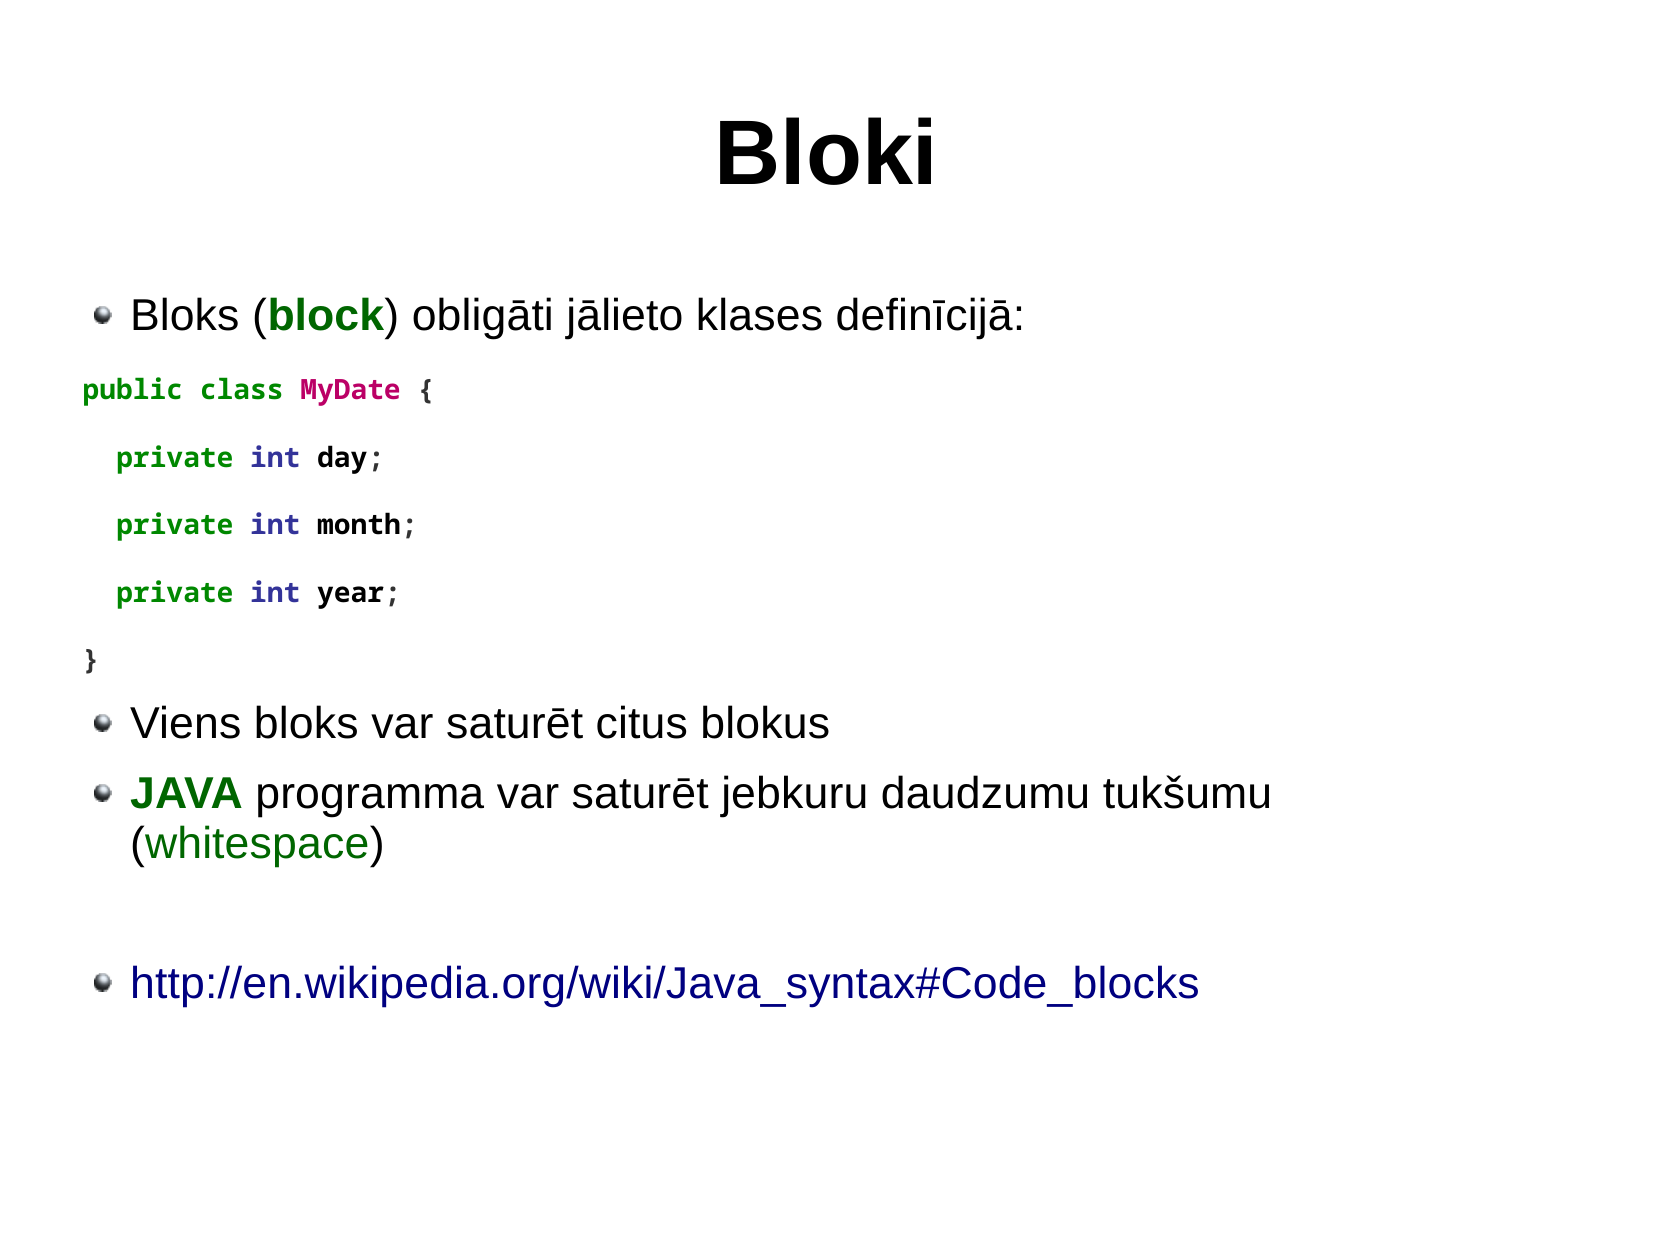

# Bloki
Bloks (block) obligāti jālieto klases definīcijā:
public class MyDate {
 private int day;
 private int month;
 private int year;
}
Viens bloks var saturēt citus blokus
JAVA programma var saturēt jebkuru daudzumu tukšumu (whitespace)
http://en.wikipedia.org/wiki/Java_syntax#Code_blocks